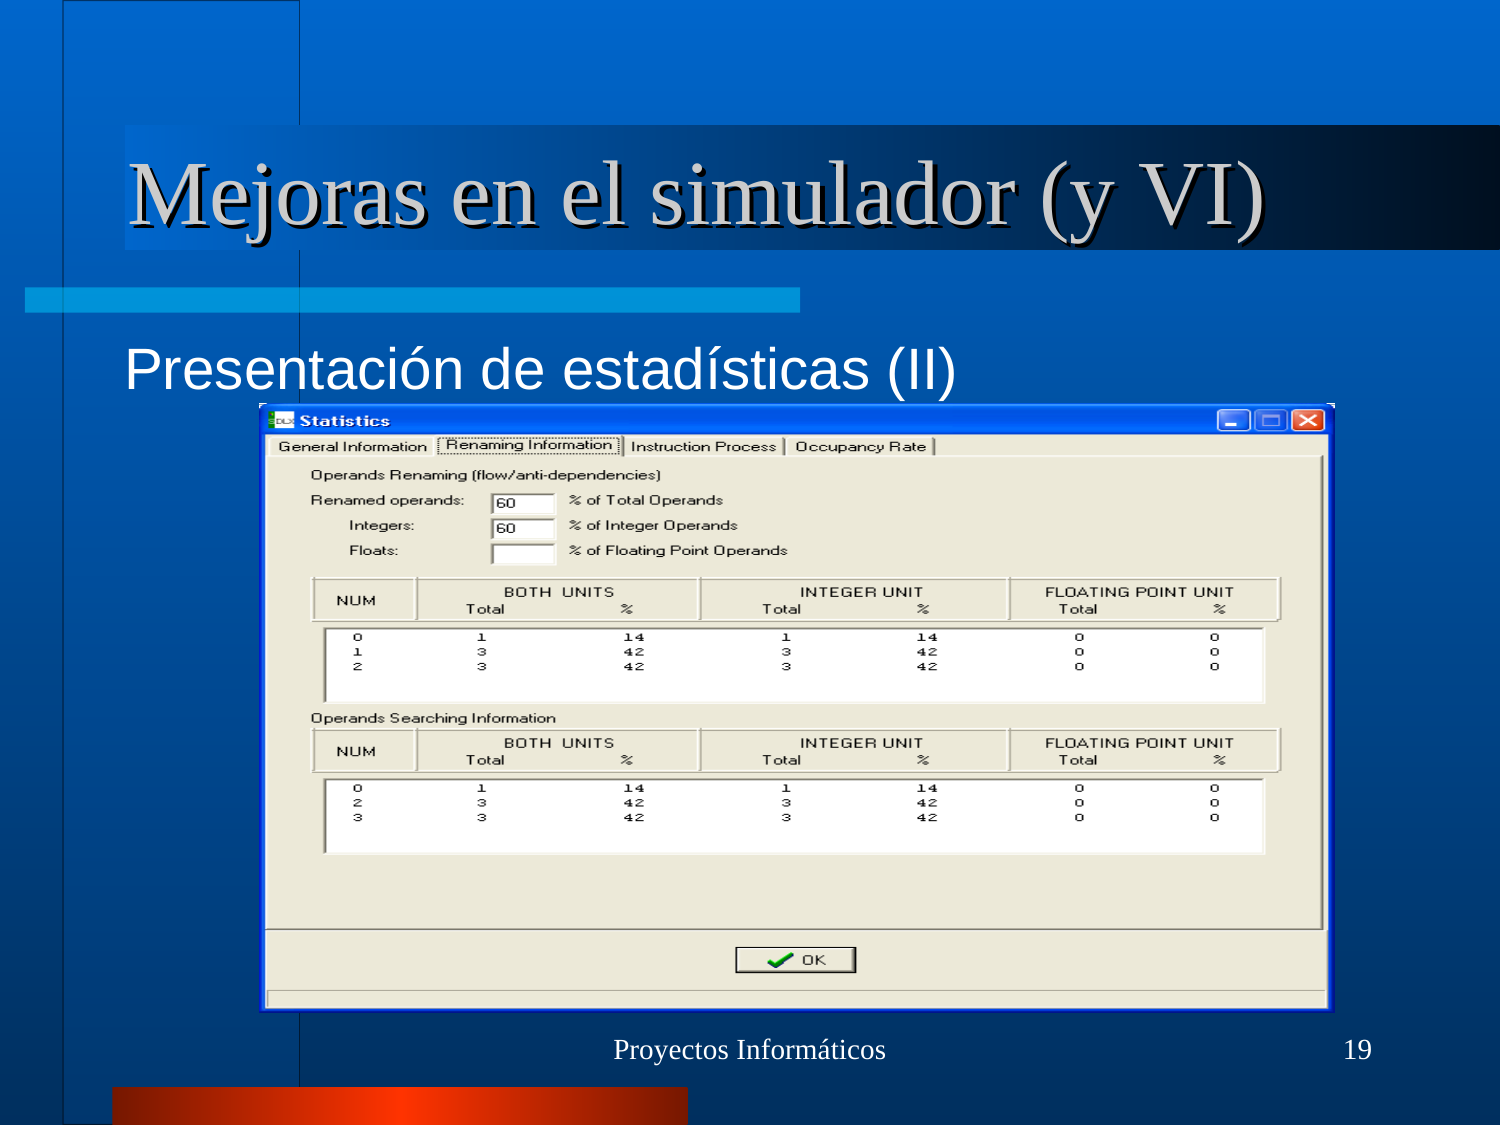

# Mejoras en el simulador (y VI)
Presentación de estadísticas (II)
Proyectos Informáticos
19